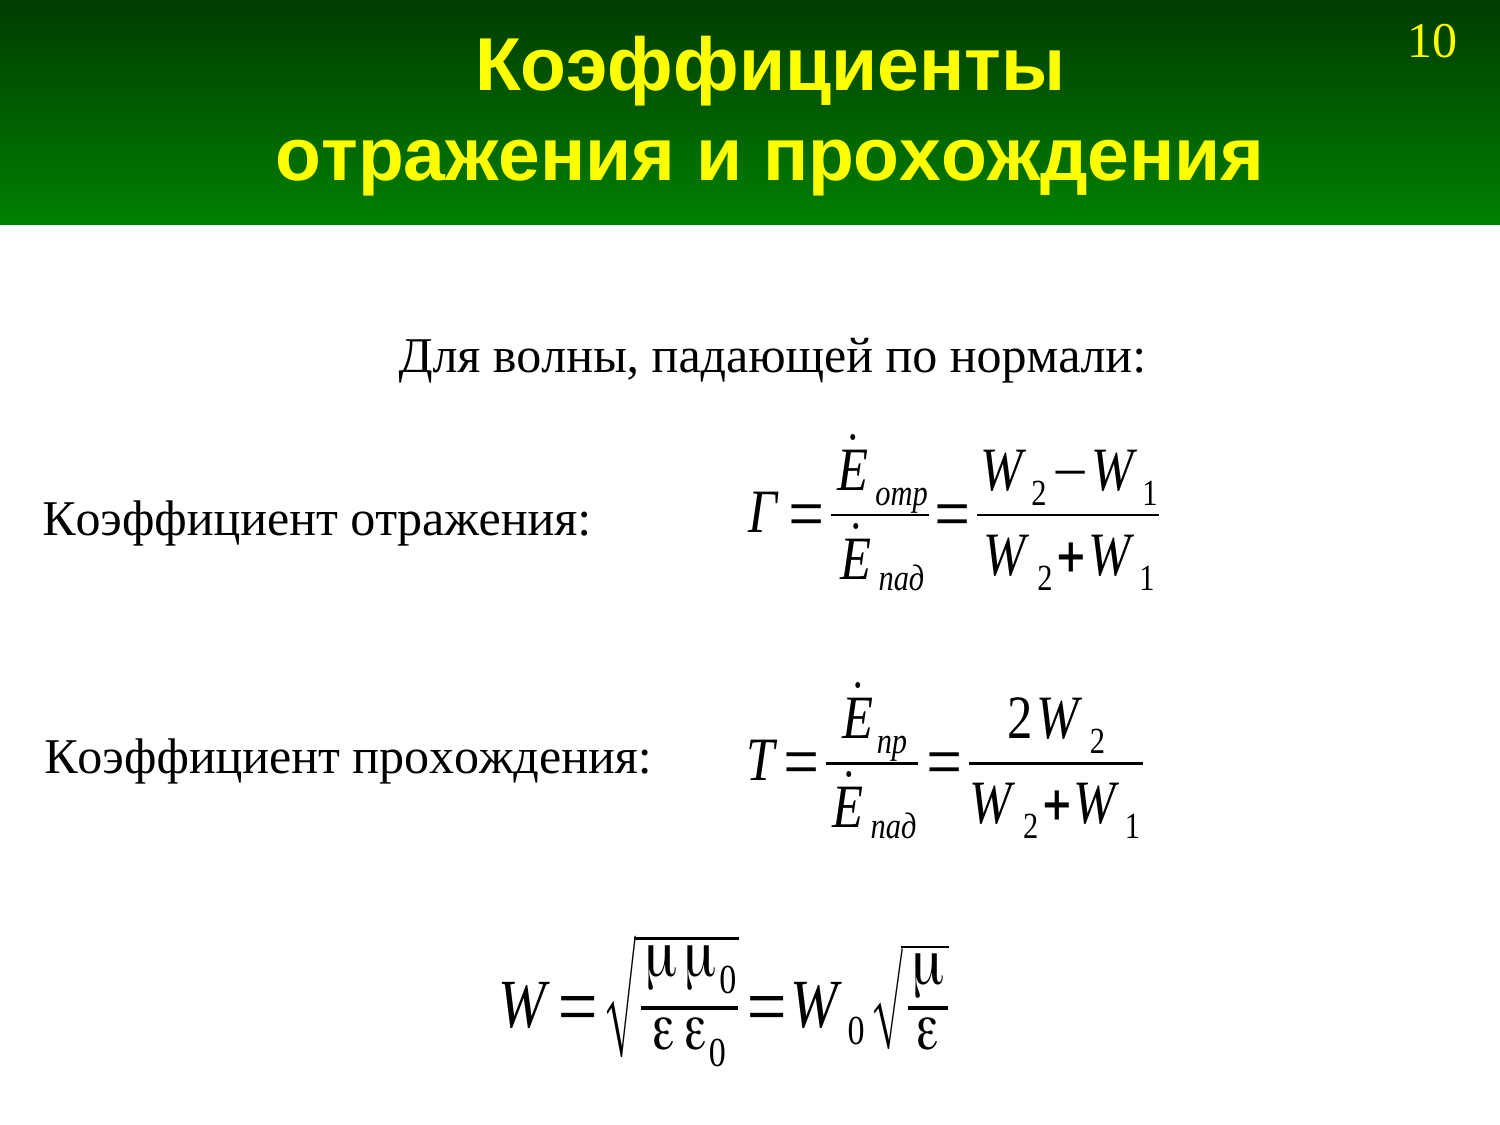

# Коэффициенты отражения и прохождения
Для волны, падающей по нормали:
Коэффициент отражения:
Коэффициент прохождения: